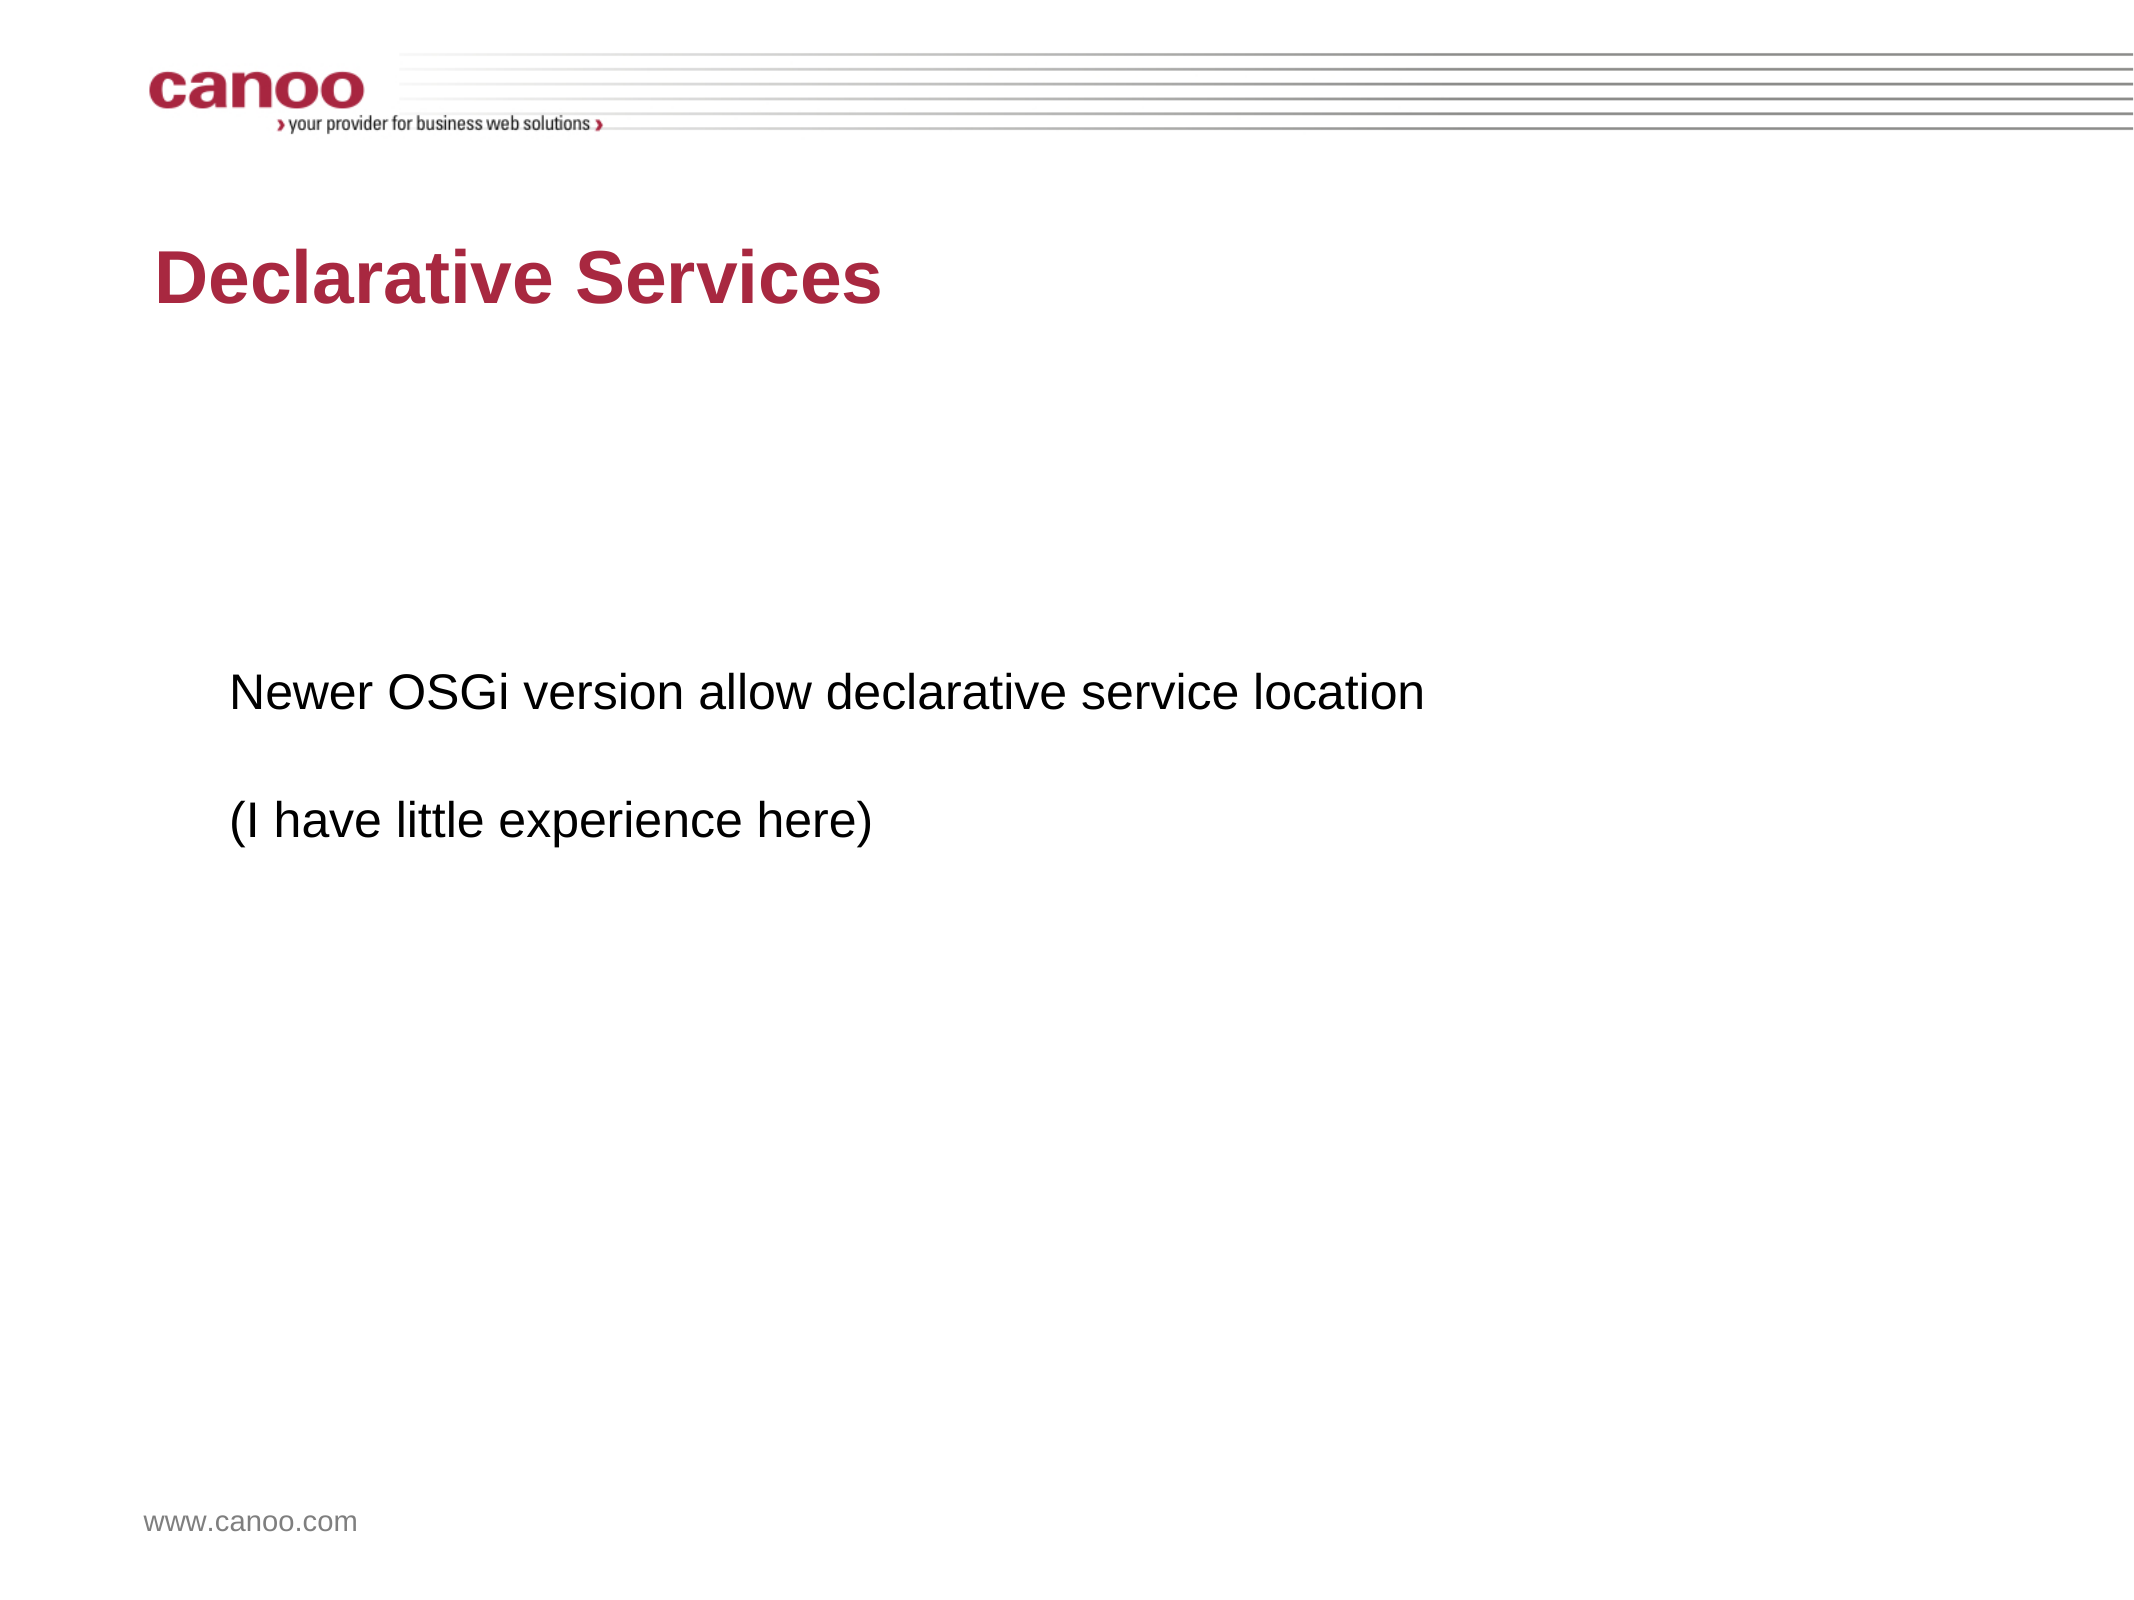

# Declarative Services
Newer OSGi version allow declarative service location
(I have little experience here)